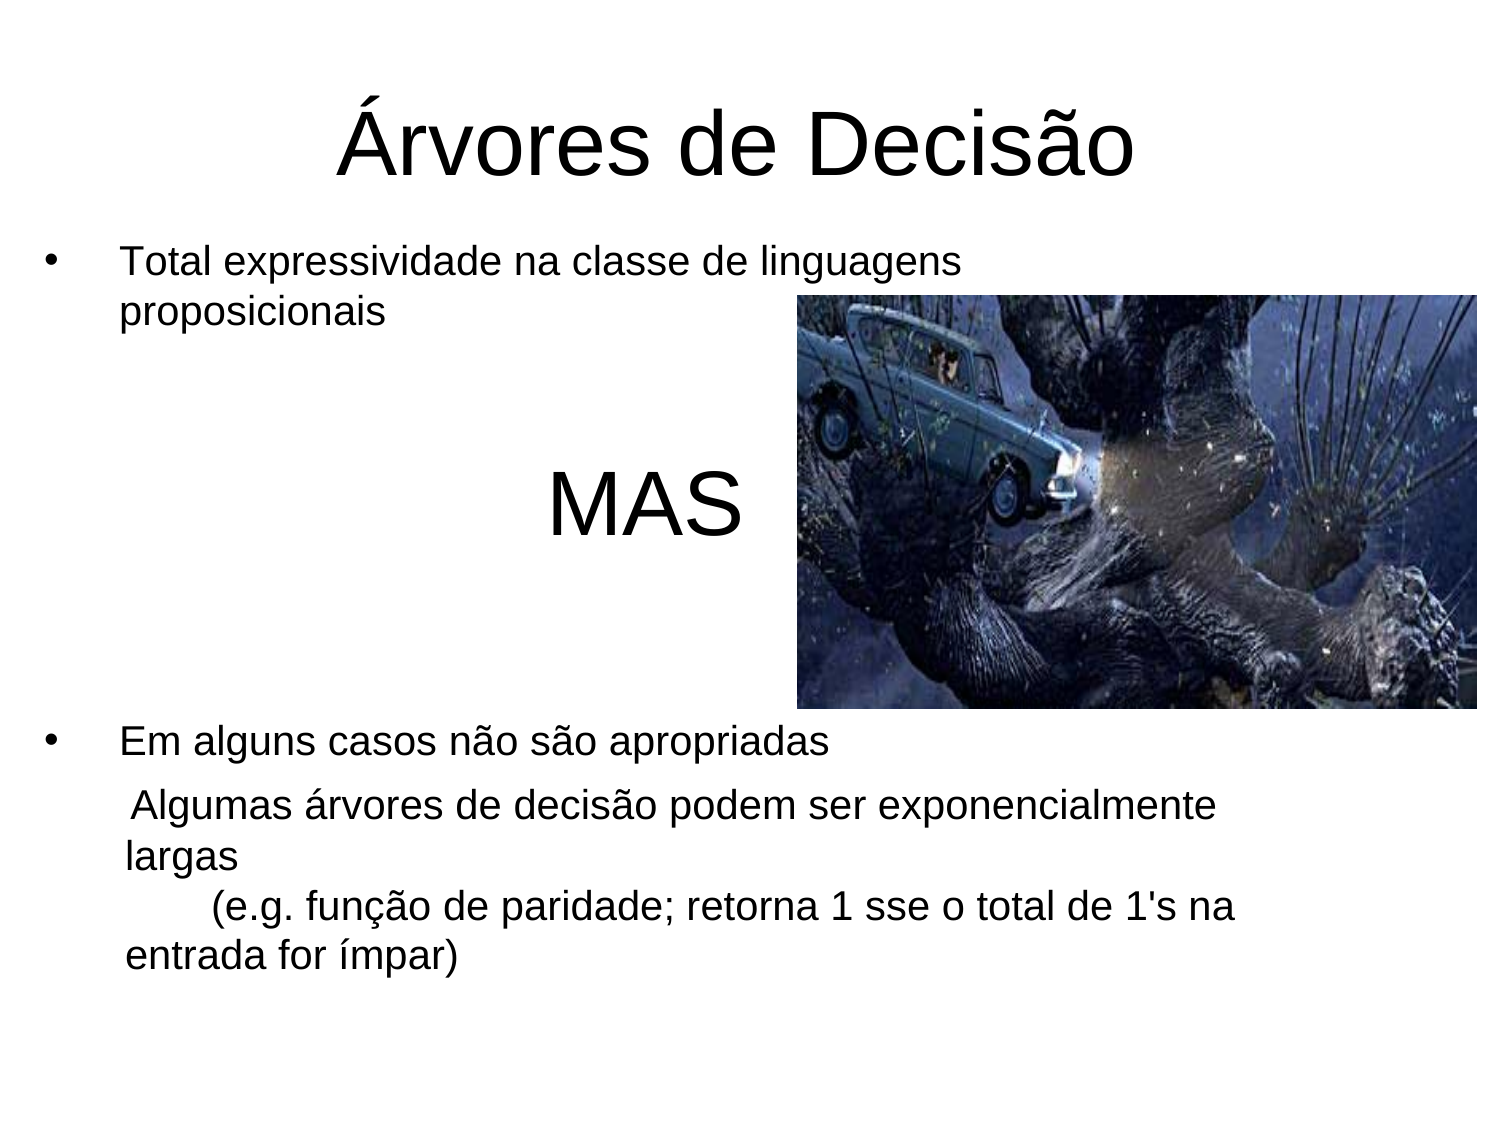

# Árvores de Decisão
Total expressividade na classe de linguagens proposicionais
MAS
Em alguns casos não são apropriadas
 Algumas árvores de decisão podem ser exponencialmente largas
 (e.g. função de paridade; retorna 1 sse o total de 1's na entrada for ímpar)